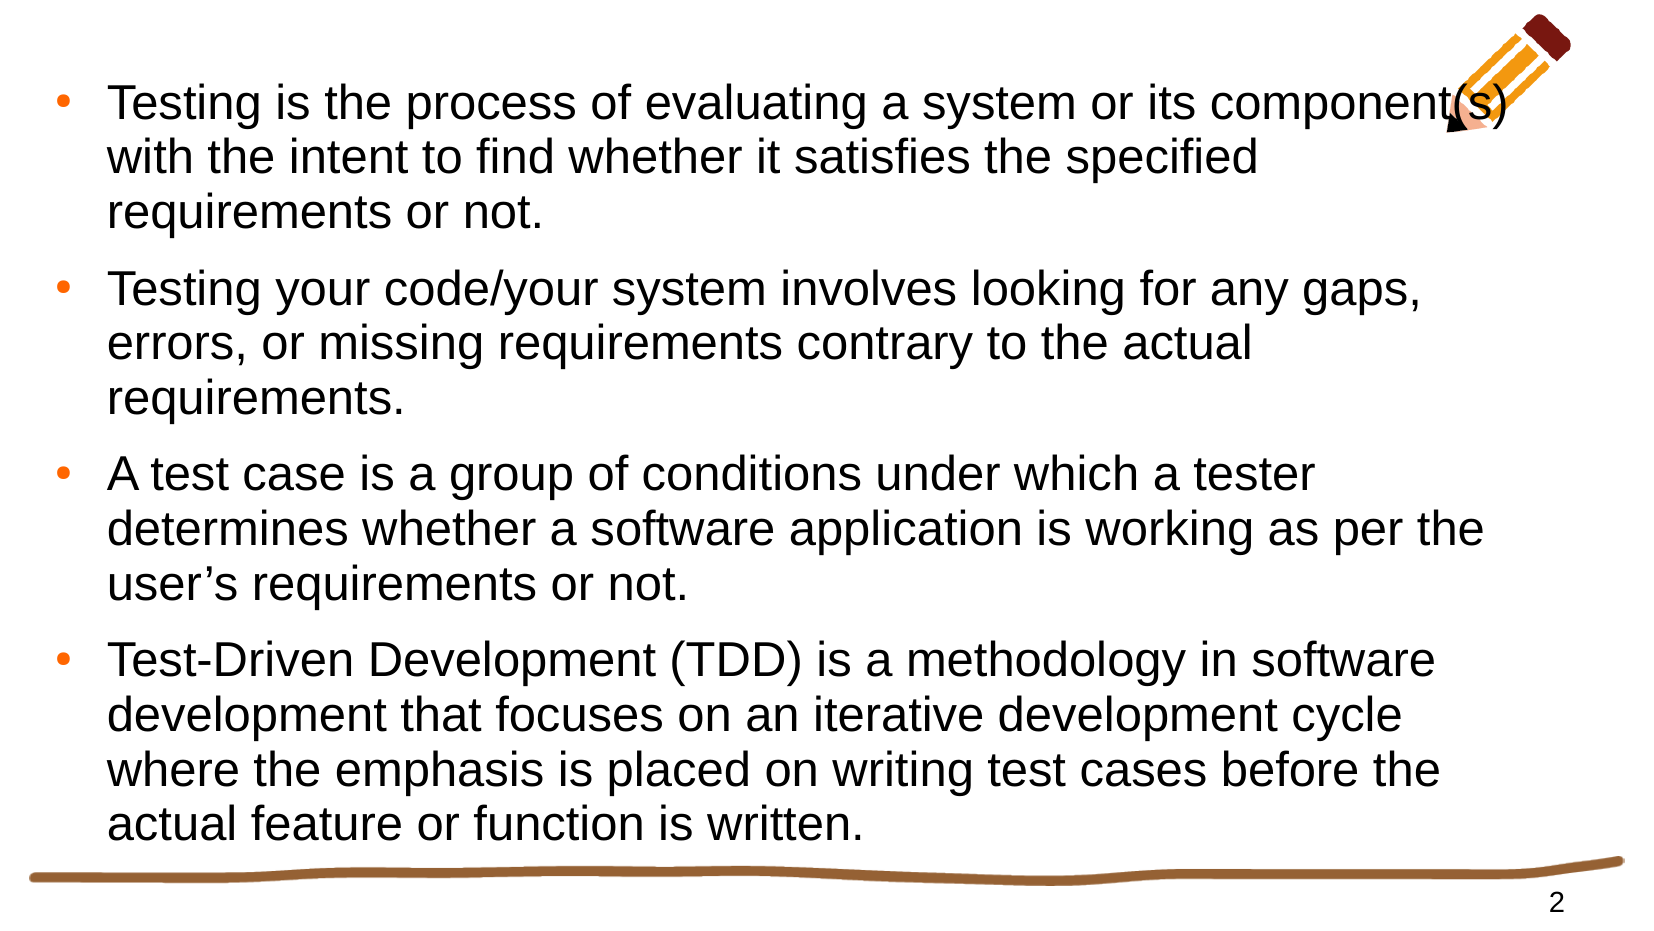

# Testing is the process of evaluating a system or its component(s) with the intent to find whether it satisfies the specified requirements or not.
Testing your code/your system involves looking for any gaps, errors, or missing requirements contrary to the actual requirements.
A test case is a group of conditions under which a tester determines whether a software application is working as per the user’s requirements or not.
Test-Driven Development (TDD) is a methodology in software development that focuses on an iterative development cycle where the emphasis is placed on writing test cases before the actual feature or function is written.
2